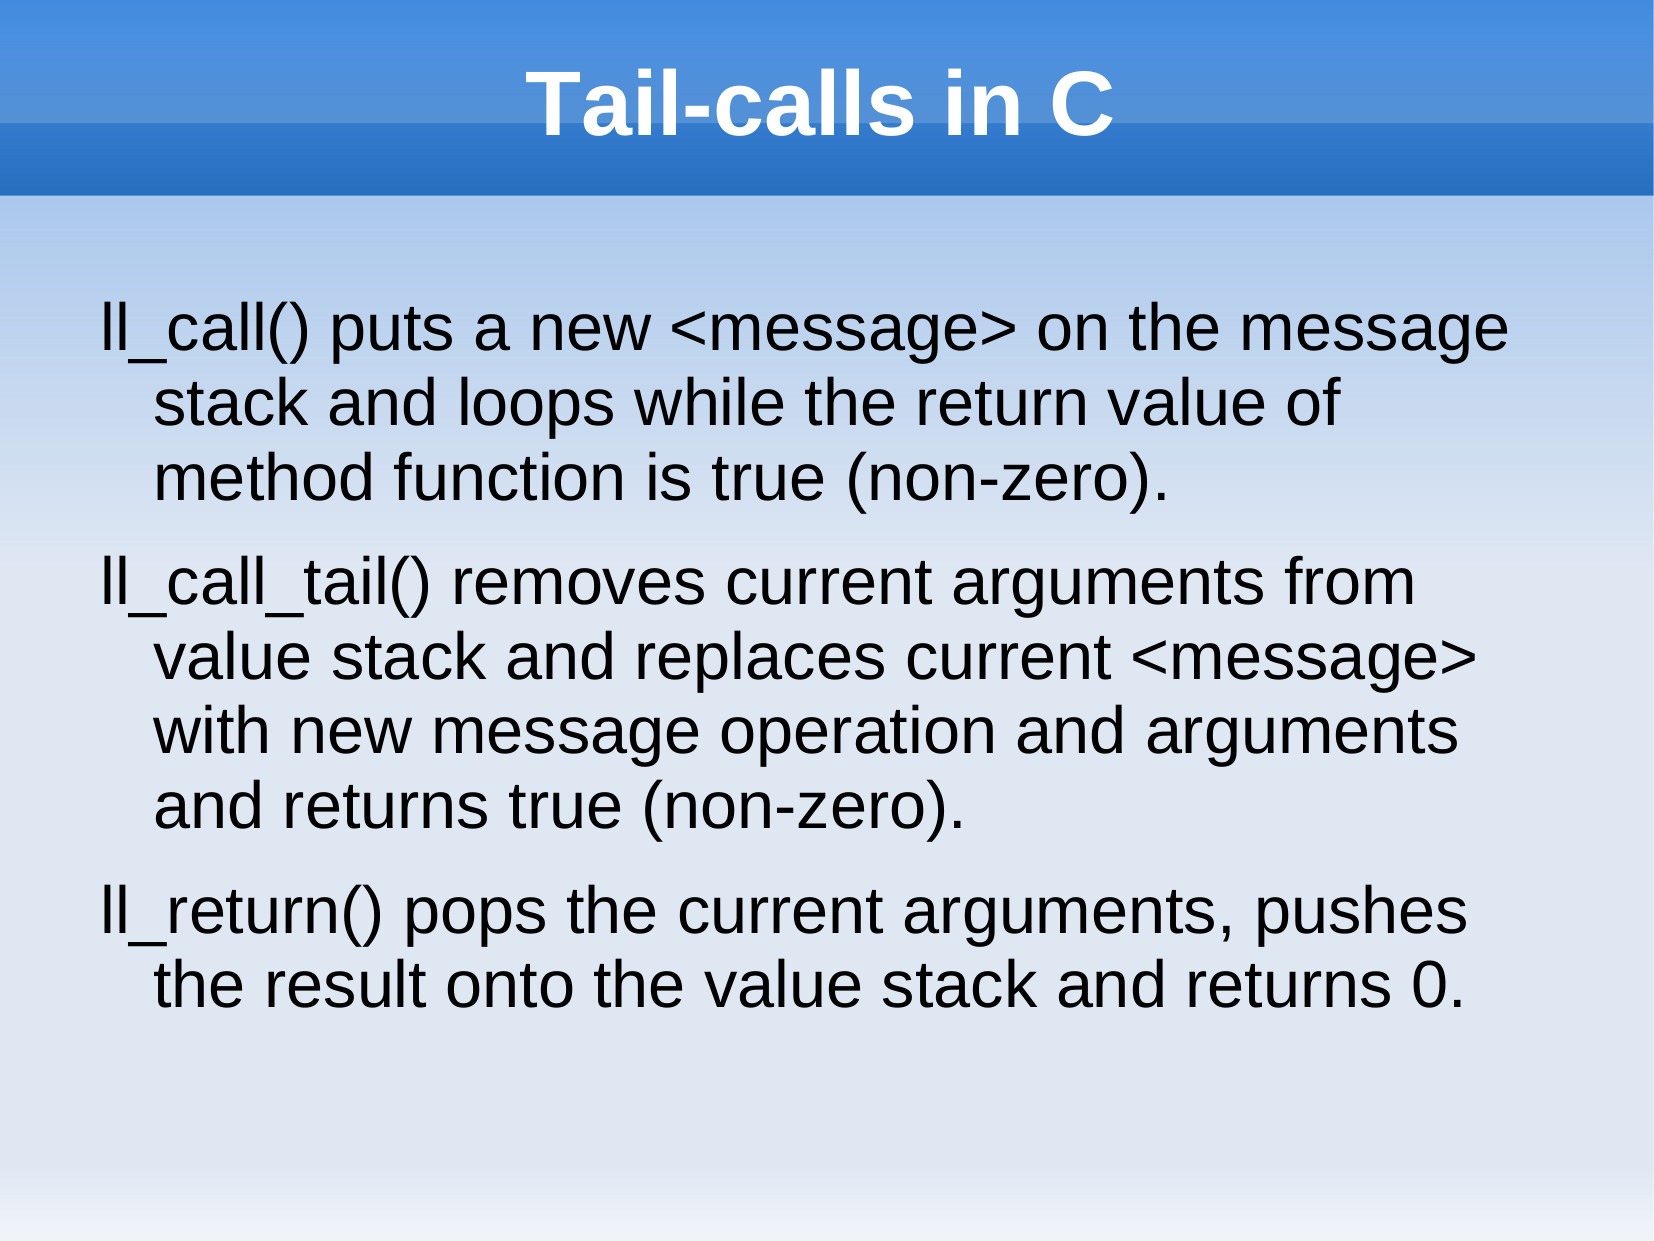

# Tail-calls in C
ll_call() puts a new <message> on the message stack and loops while the return value of method function is true (non-zero).
ll_call_tail() removes current arguments from value stack and replaces current <message> with new message operation and arguments and returns true (non-zero).
ll_return() pops the current arguments, pushes the result onto the value stack and returns 0.